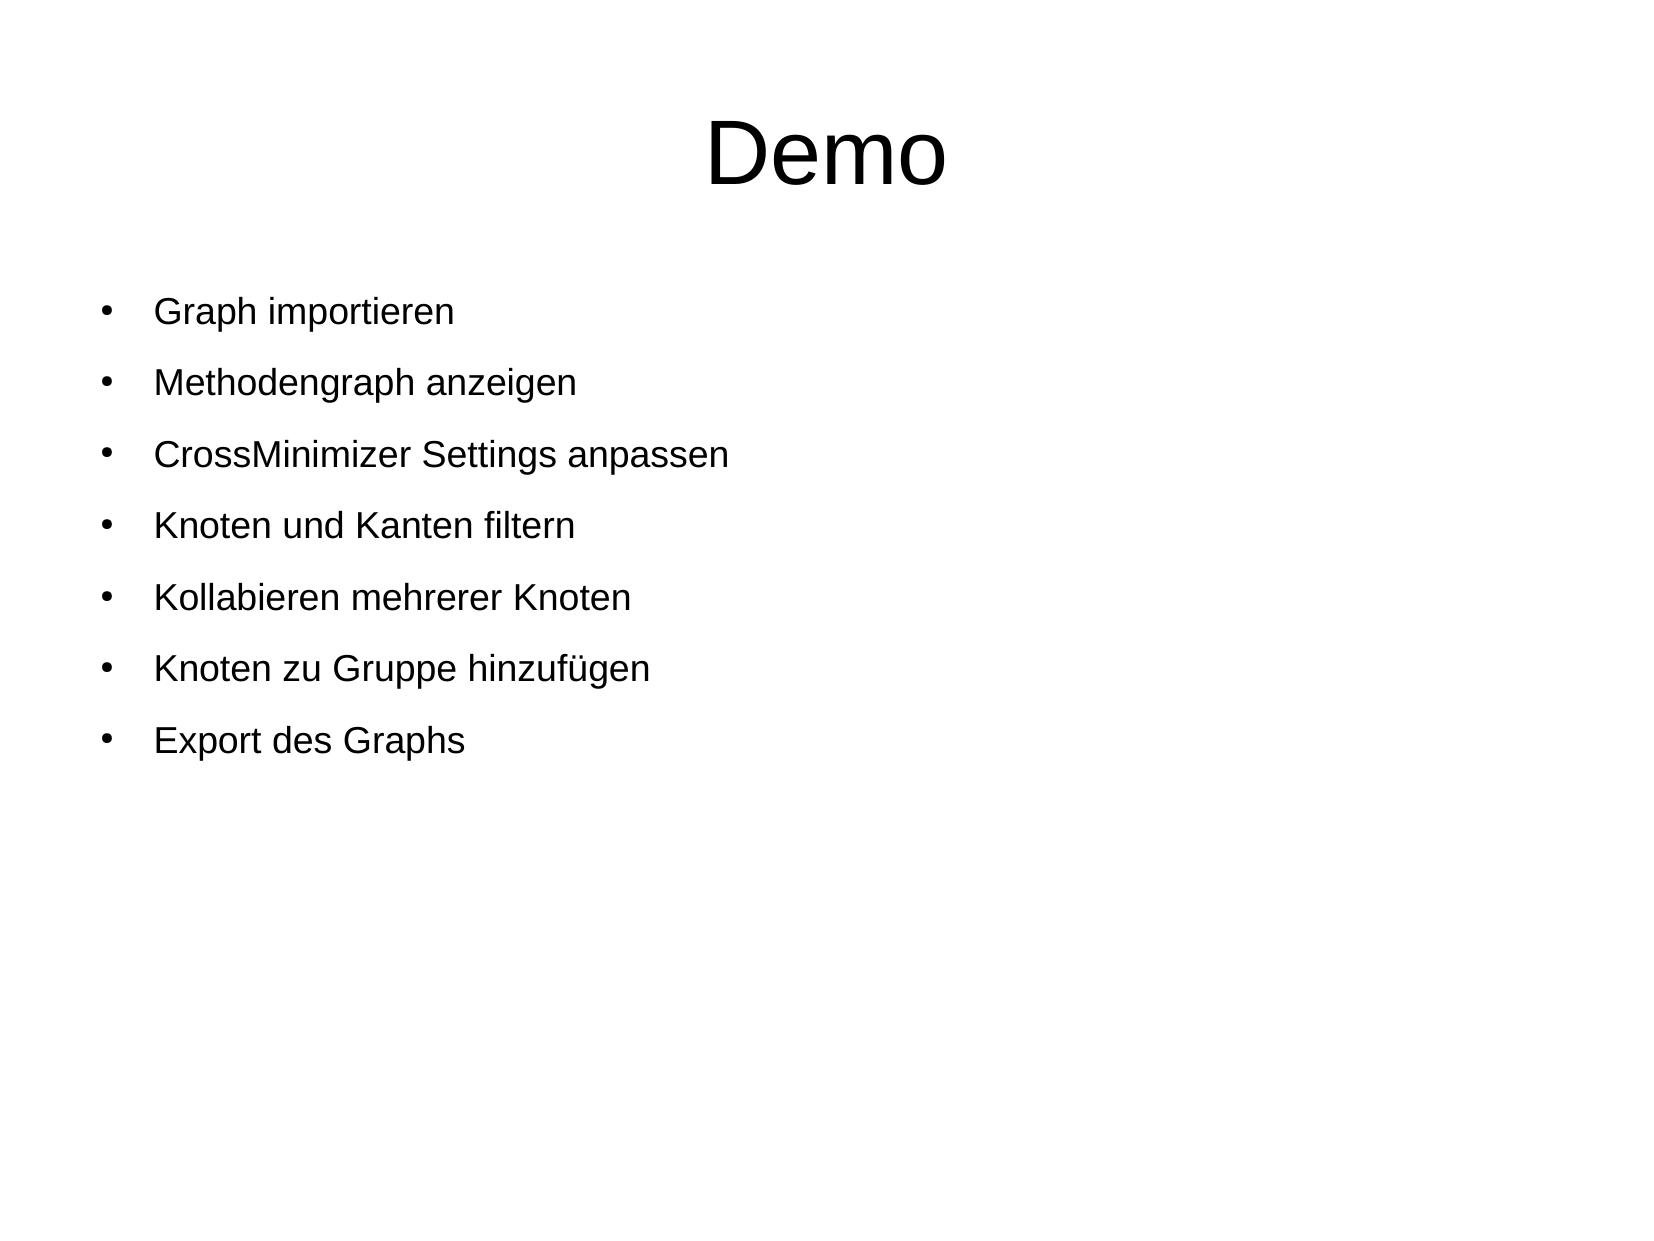

# Demo
Graph importieren
Methodengraph anzeigen
CrossMinimizer Settings anpassen
Knoten und Kanten filtern
Kollabieren mehrerer Knoten
Knoten zu Gruppe hinzufügen
Export des Graphs